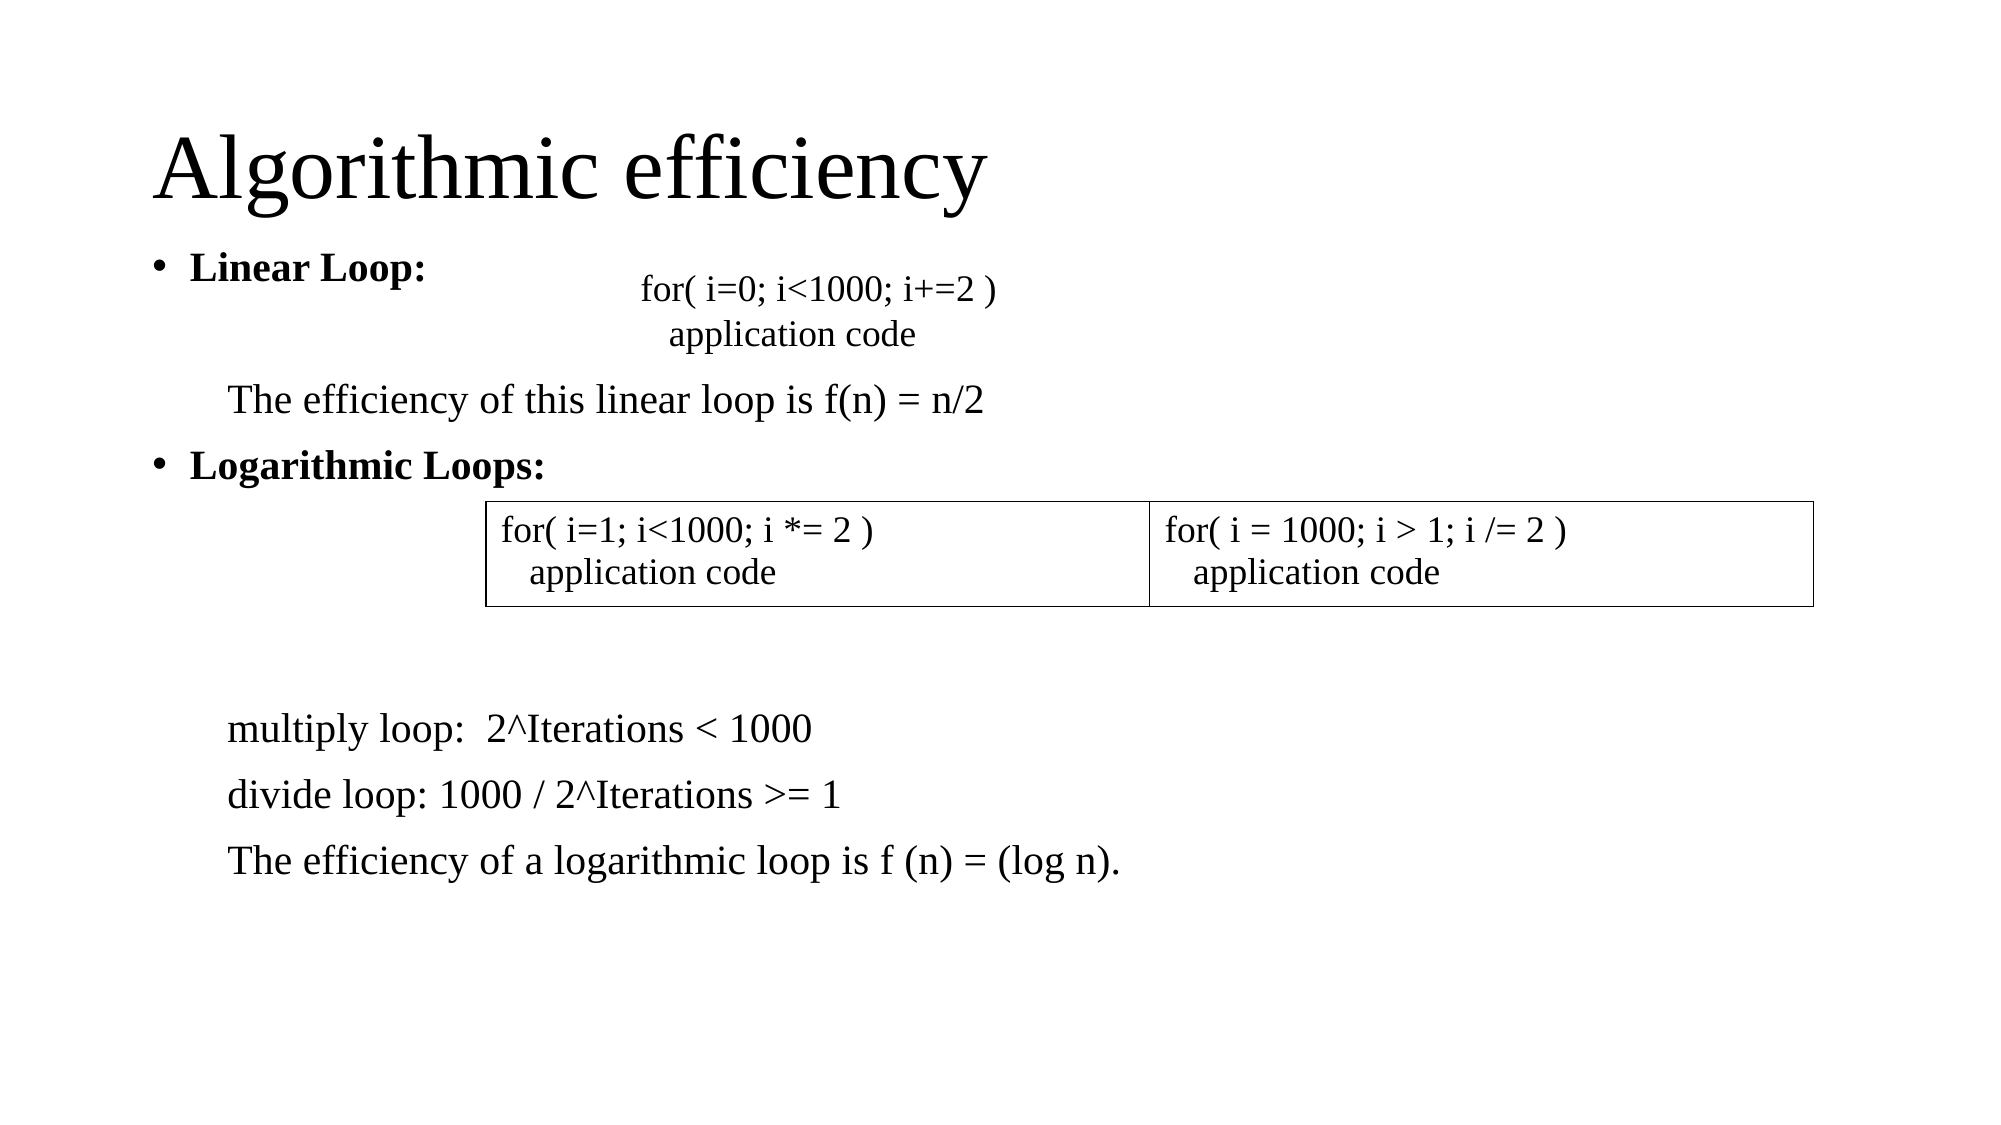

# Algorithmic efficiency
Linear Loop:
	The efficiency of this linear loop is f(n) = n/2
Logarithmic Loops:
	multiply loop: 2^Iterations < 1000
	divide loop: 1000 / 2^Iterations >= 1
	The efficiency of a logarithmic loop is f (n) = (log n).
for( i=0; i<1000; i+=2 )
 application code
| for( i=1; i<1000; i \*= 2 ) application code | for( i = 1000; i > 1; i /= 2 ) application code |
| --- | --- |